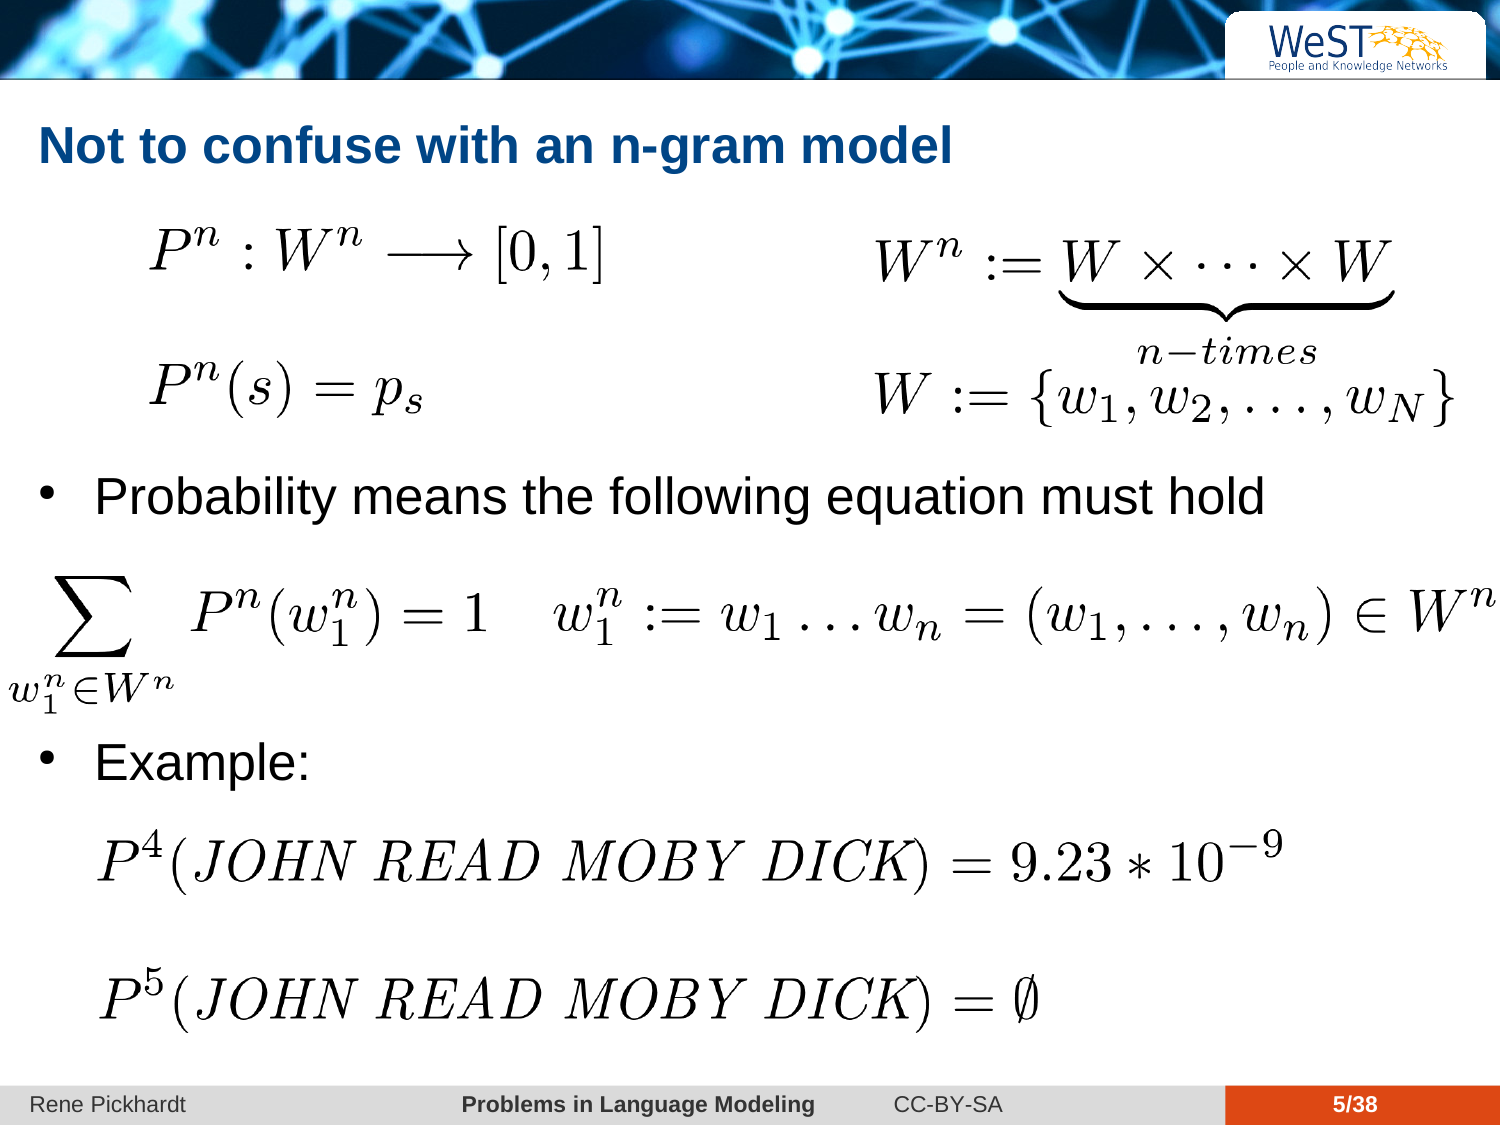

# Not to confuse with an n-gram model
Probability means the following equation must hold
Example: